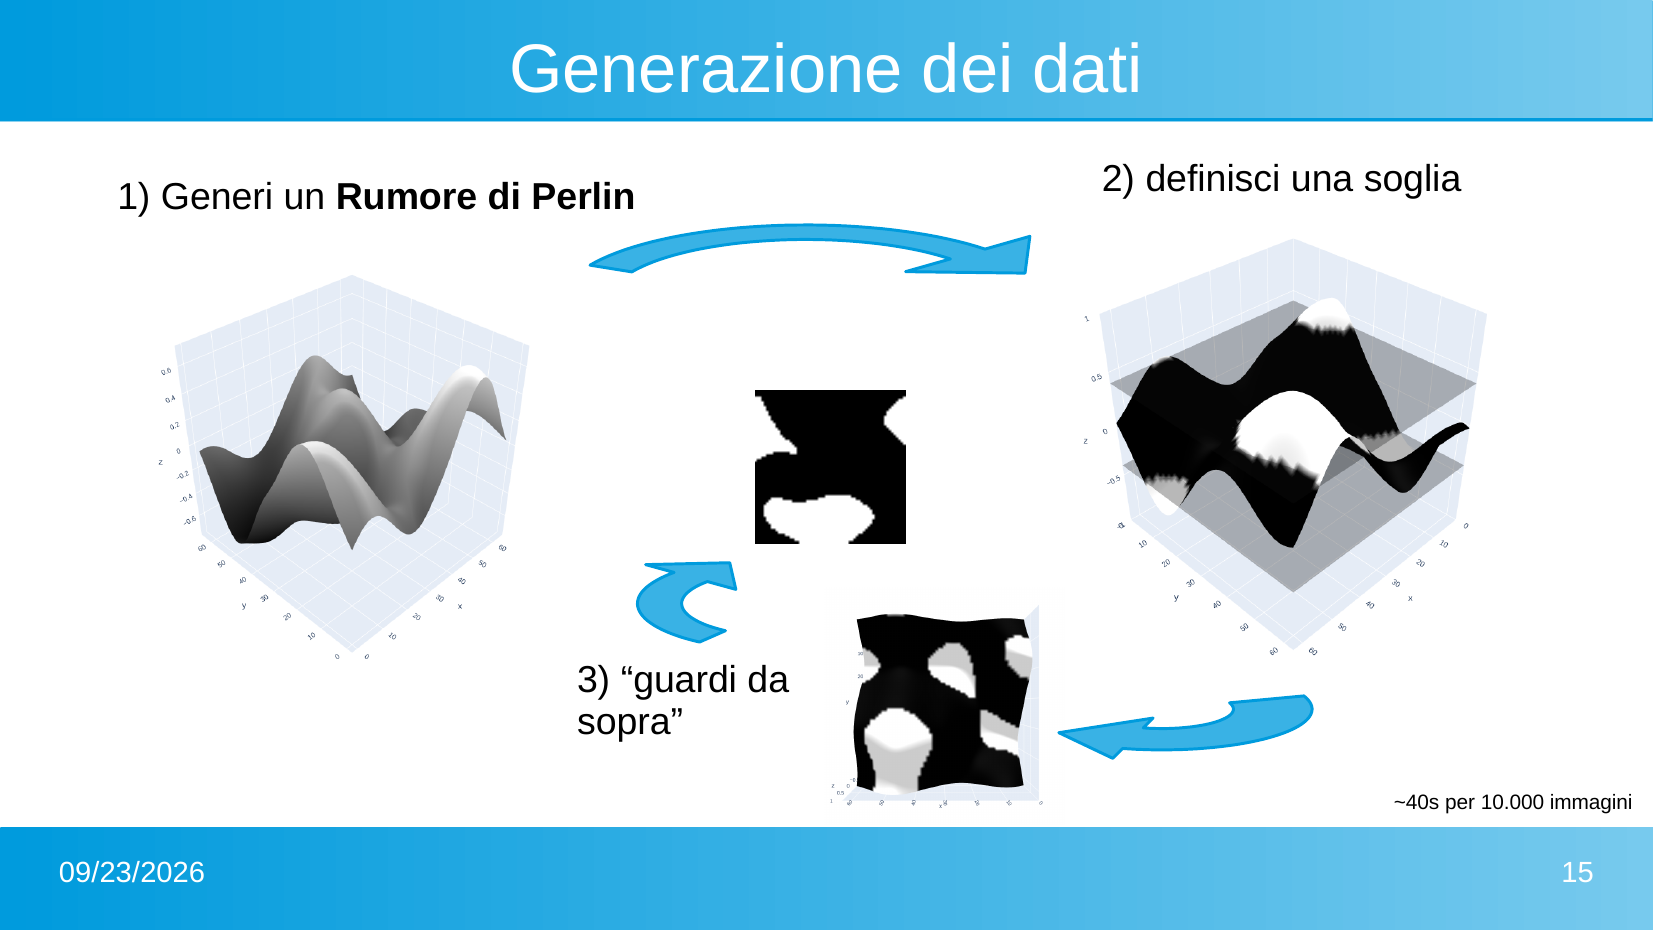

# Generazione dei dati
2) definisci una soglia
1) Generi un Rumore di Perlin
3) “guardi da sopra”
~40s per 10.000 immagini
15